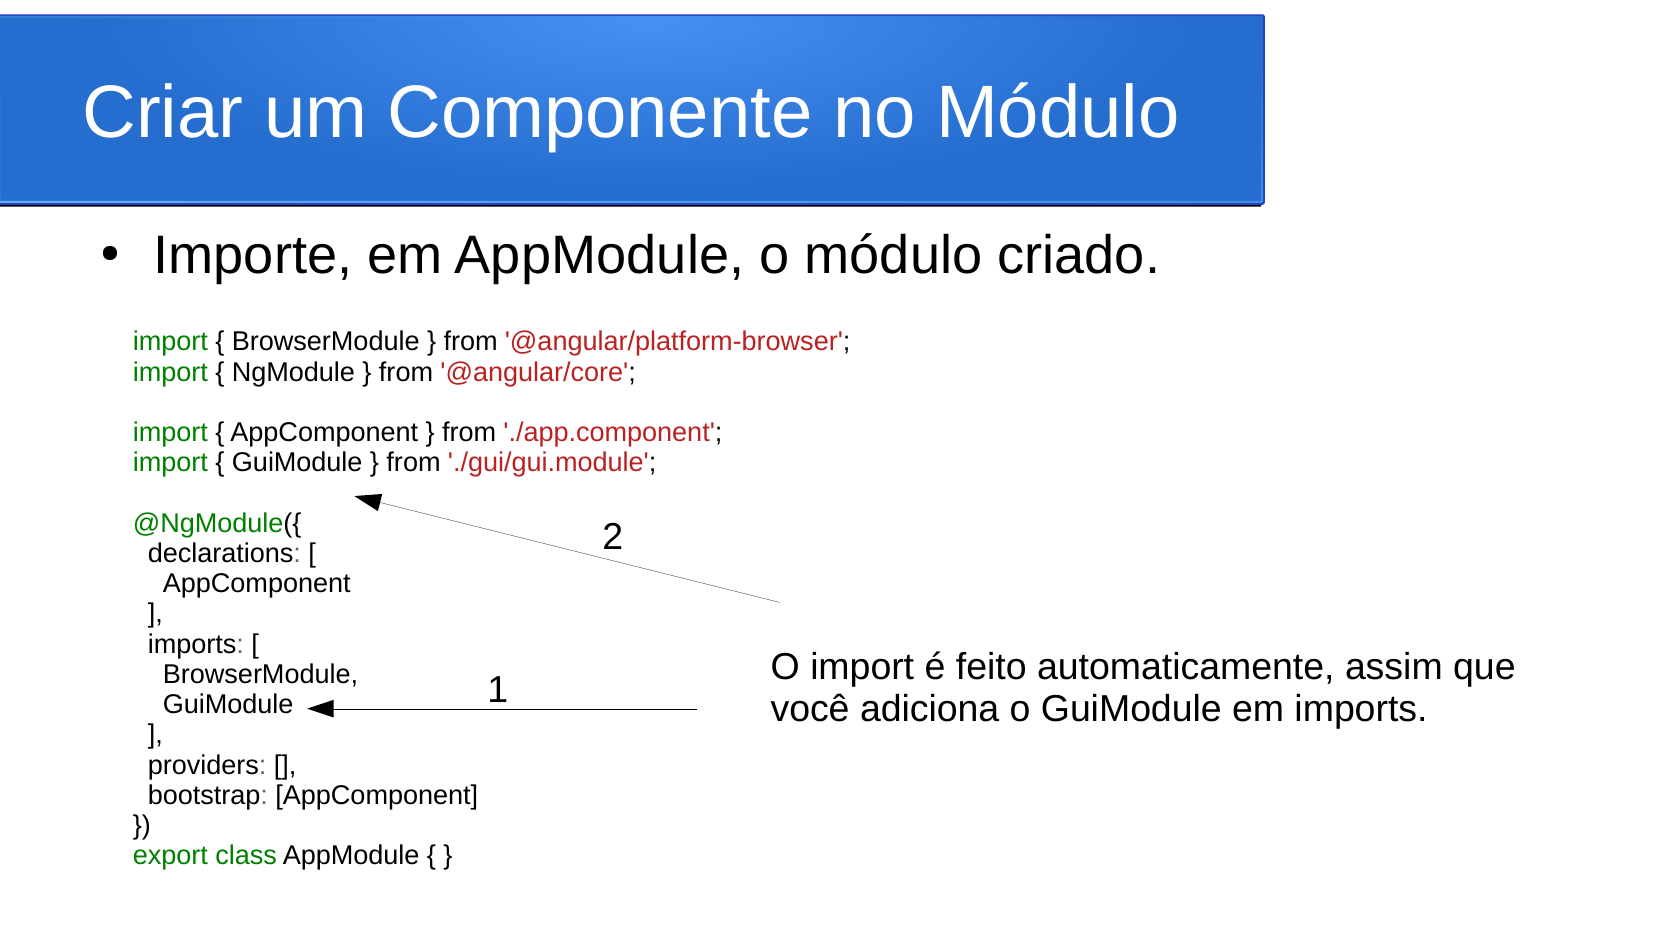

# Criar um Componente no Módulo
Importe, em AppModule, o módulo criado.
import { BrowserModule } from '@angular/platform-browser';
import { NgModule } from '@angular/core';
import { AppComponent } from './app.component';
import { GuiModule } from './gui/gui.module';
@NgModule({
 declarations: [
 AppComponent
 ],
 imports: [
 BrowserModule,
 GuiModule
 ],
 providers: [],
 bootstrap: [AppComponent]
})
export class AppModule { }
2
O import é feito automaticamente, assim que
você adiciona o GuiModule em imports.
1